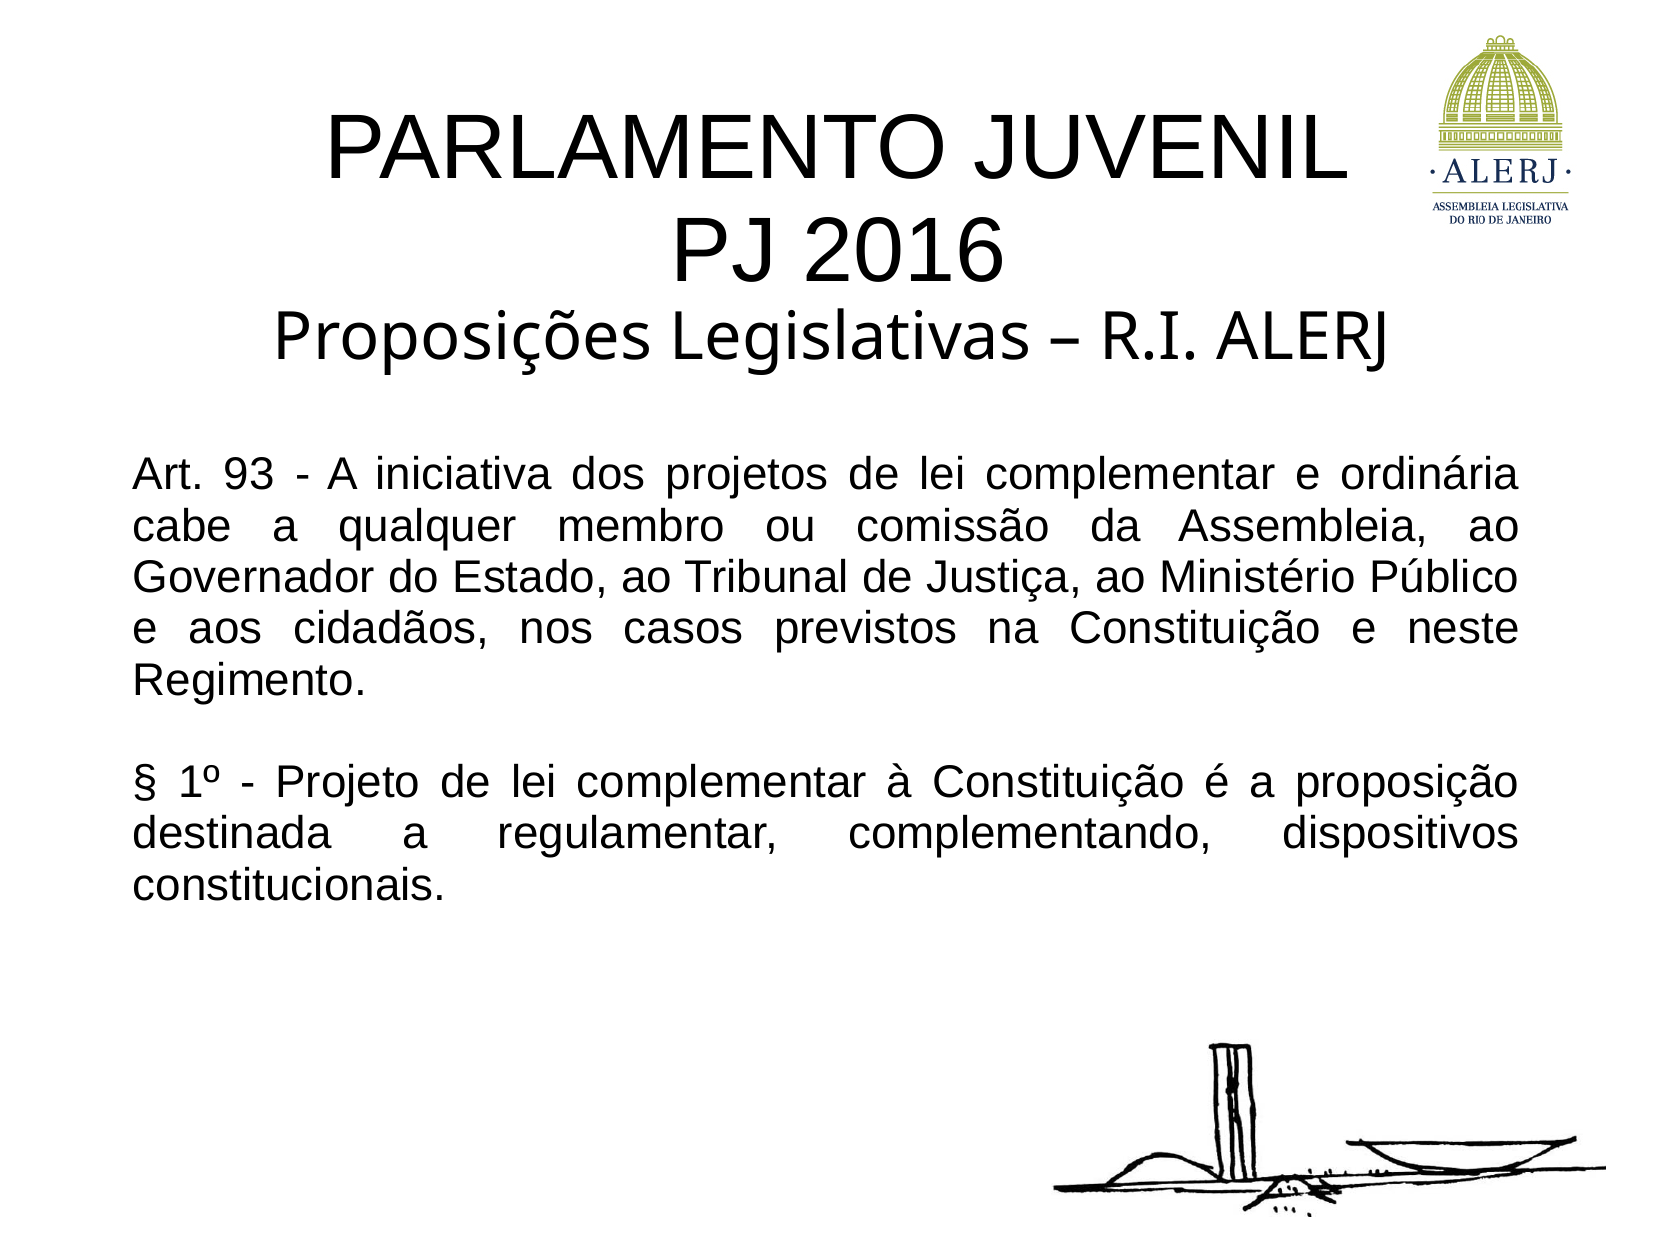

# PARLAMENTO JUVENIL PJ 2016
Proposições Legislativas – R.I. ALERJ
Art. 93 - A iniciativa dos projetos de lei complementar e ordinária cabe a qualquer membro ou comissão da Assembleia, ao Governador do Estado, ao Tribunal de Justiça, ao Ministério Público e aos cidadãos, nos casos previstos na Constituição e neste Regimento.
§ 1º - Projeto de lei complementar à Constituição é a proposição destinada a regulamentar, complementando, dispositivos constitucionais.